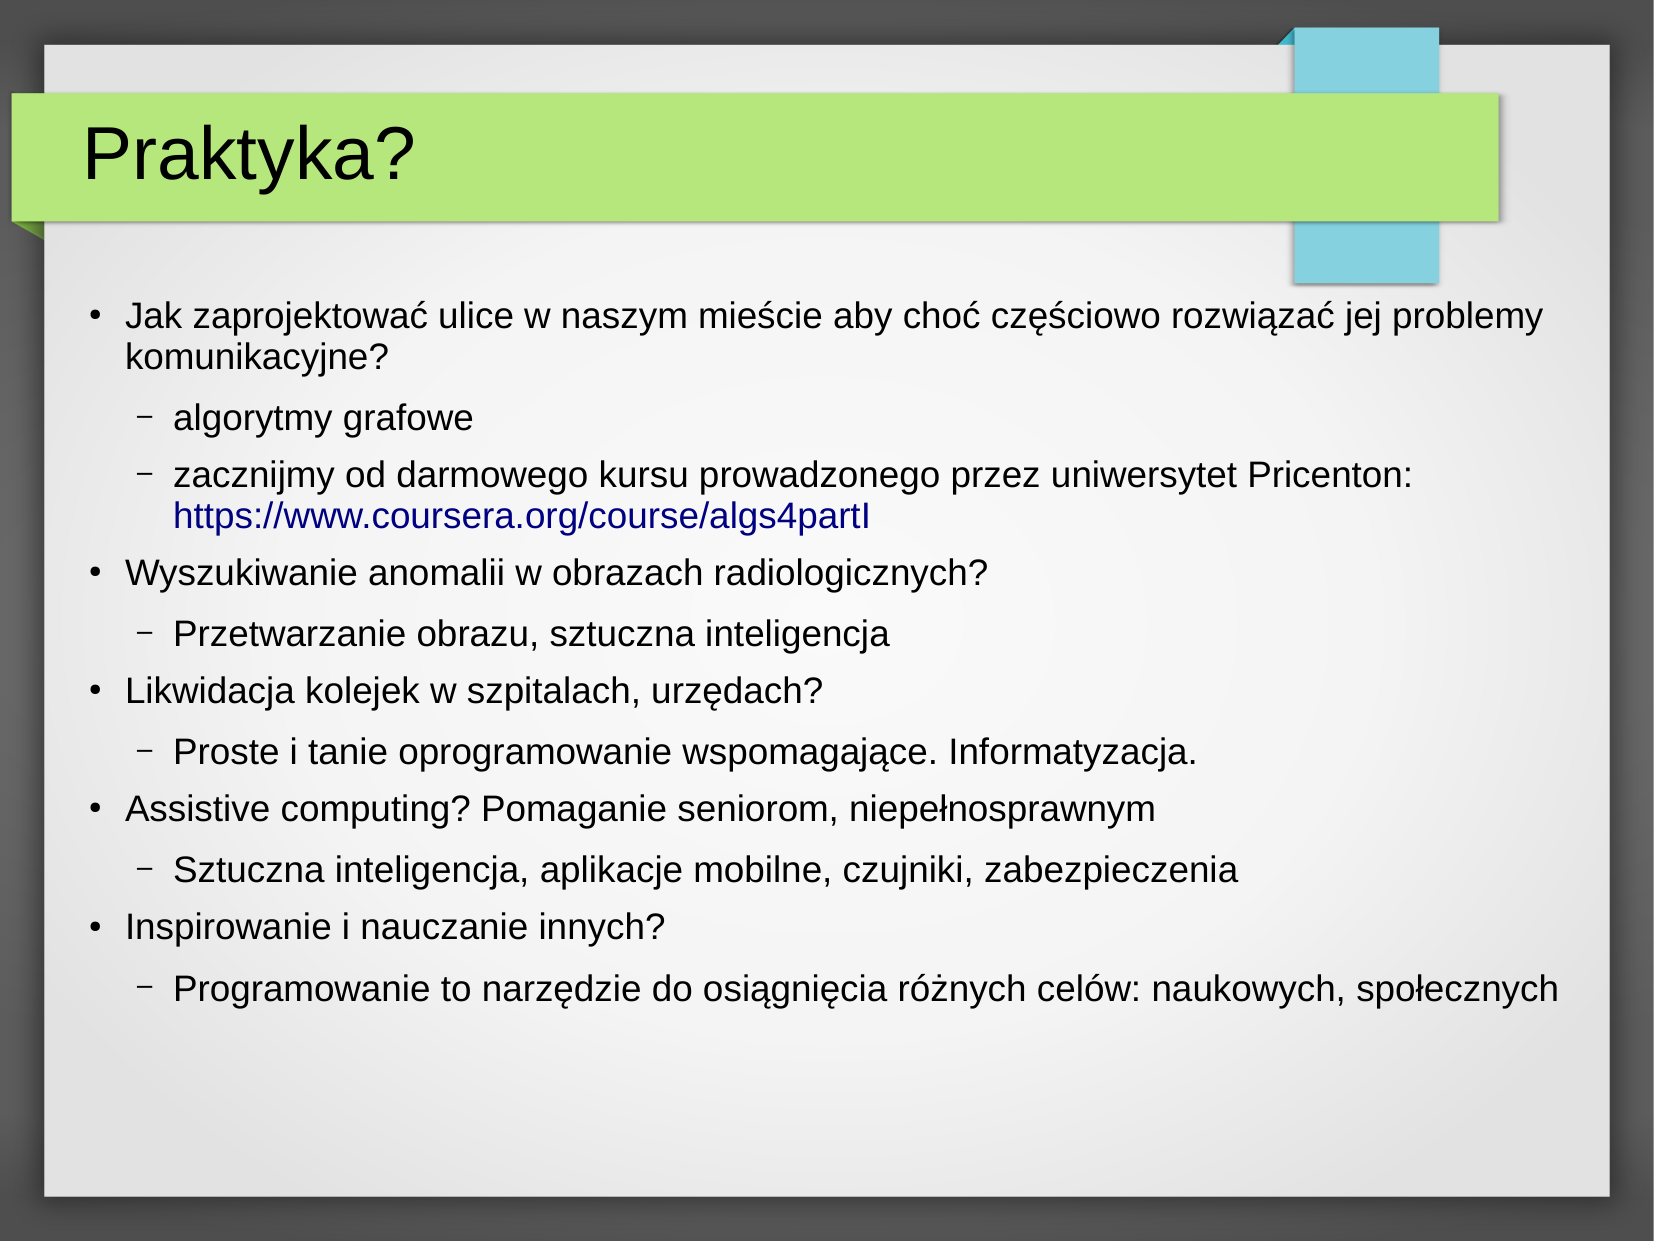

# Praktyka?
Jak zaprojektować ulice w naszym mieście aby choć częściowo rozwiązać jej problemy komunikacyjne?
algorytmy grafowe
zacznijmy od darmowego kursu prowadzonego przez uniwersytet Pricenton: https://www.coursera.org/course/algs4partI
Wyszukiwanie anomalii w obrazach radiologicznych?
Przetwarzanie obrazu, sztuczna inteligencja
Likwidacja kolejek w szpitalach, urzędach?
Proste i tanie oprogramowanie wspomagające. Informatyzacja.
Assistive computing? Pomaganie seniorom, niepełnosprawnym
Sztuczna inteligencja, aplikacje mobilne, czujniki, zabezpieczenia
Inspirowanie i nauczanie innych?
Programowanie to narzędzie do osiągnięcia różnych celów: naukowych, społecznych